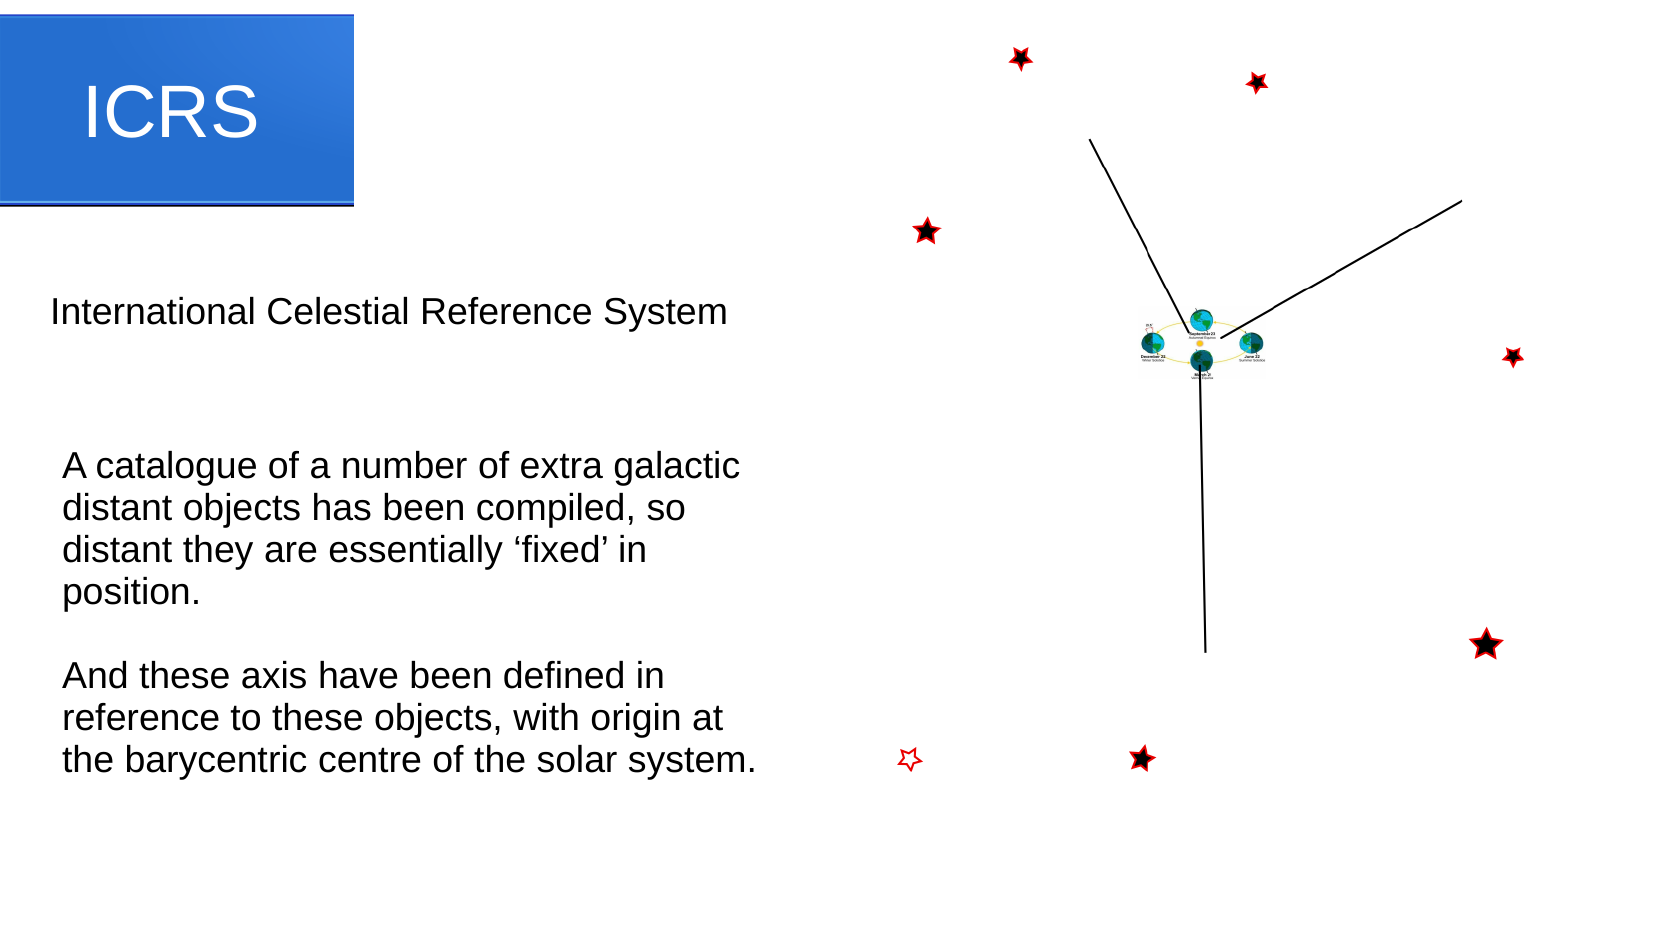

# ICRS
International Celestial Reference System
A catalogue of a number of extra galactic distant objects has been compiled, so distant they are essentially ‘fixed’ in position.
And these axis have been defined in
reference to these objects, with origin at the barycentric centre of the solar system.